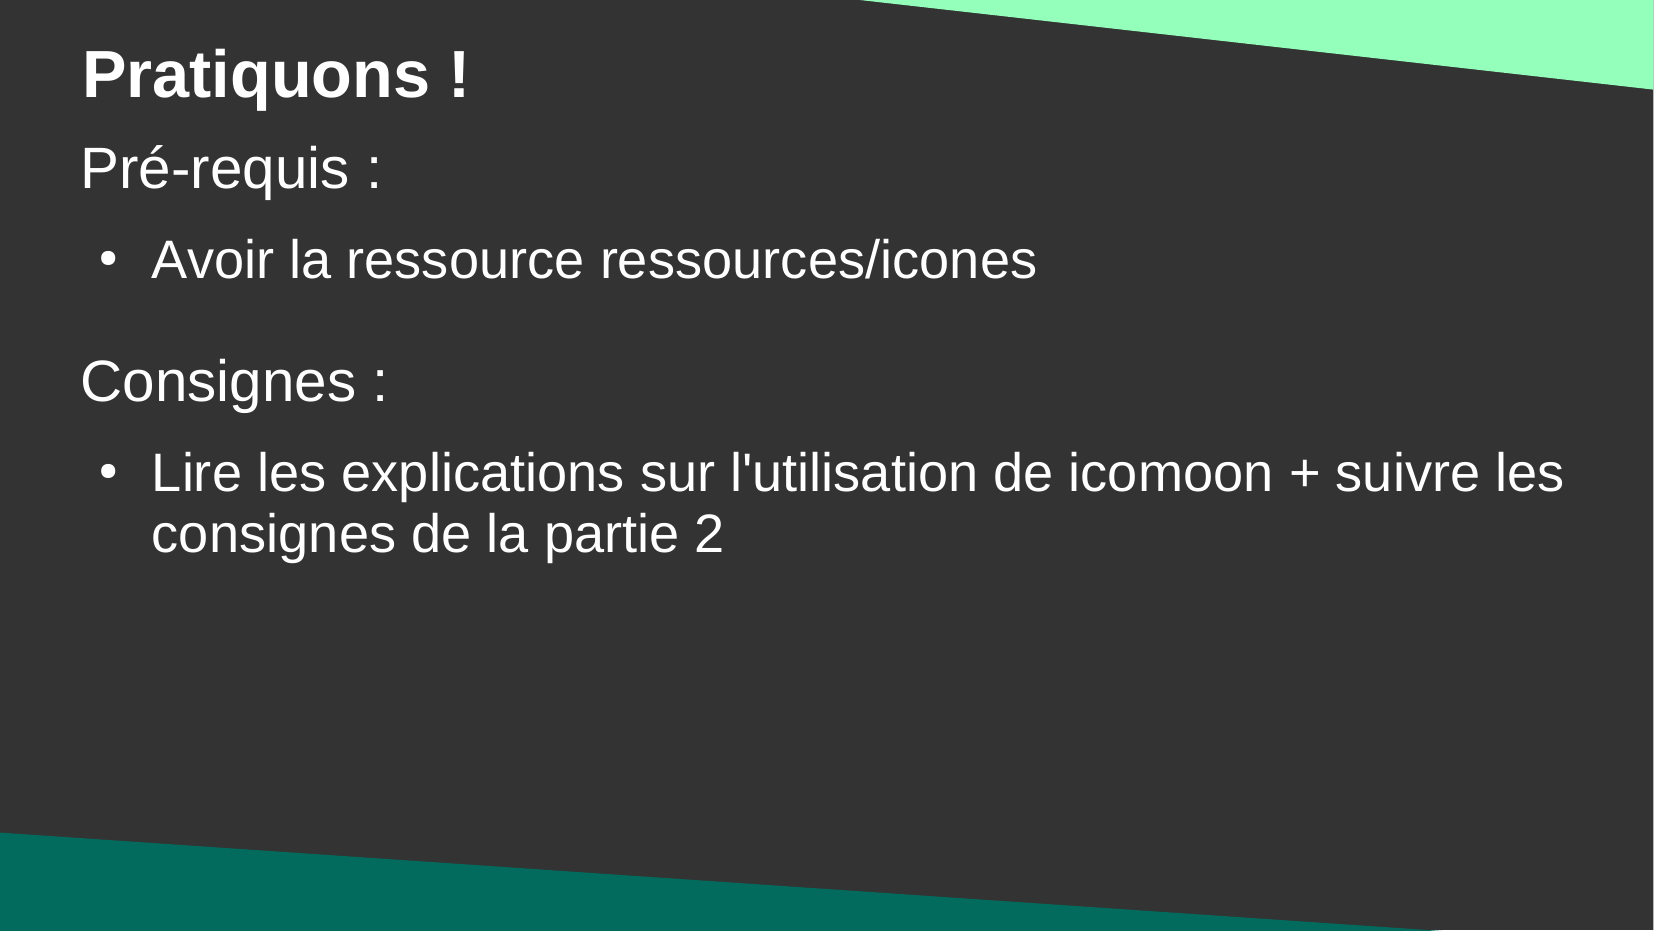

# Pratiquons !
Pré-requis :
Avoir la ressource ressources/icones
Consignes :
Lire les explications sur l'utilisation de icomoon + suivre les consignes de la partie 2